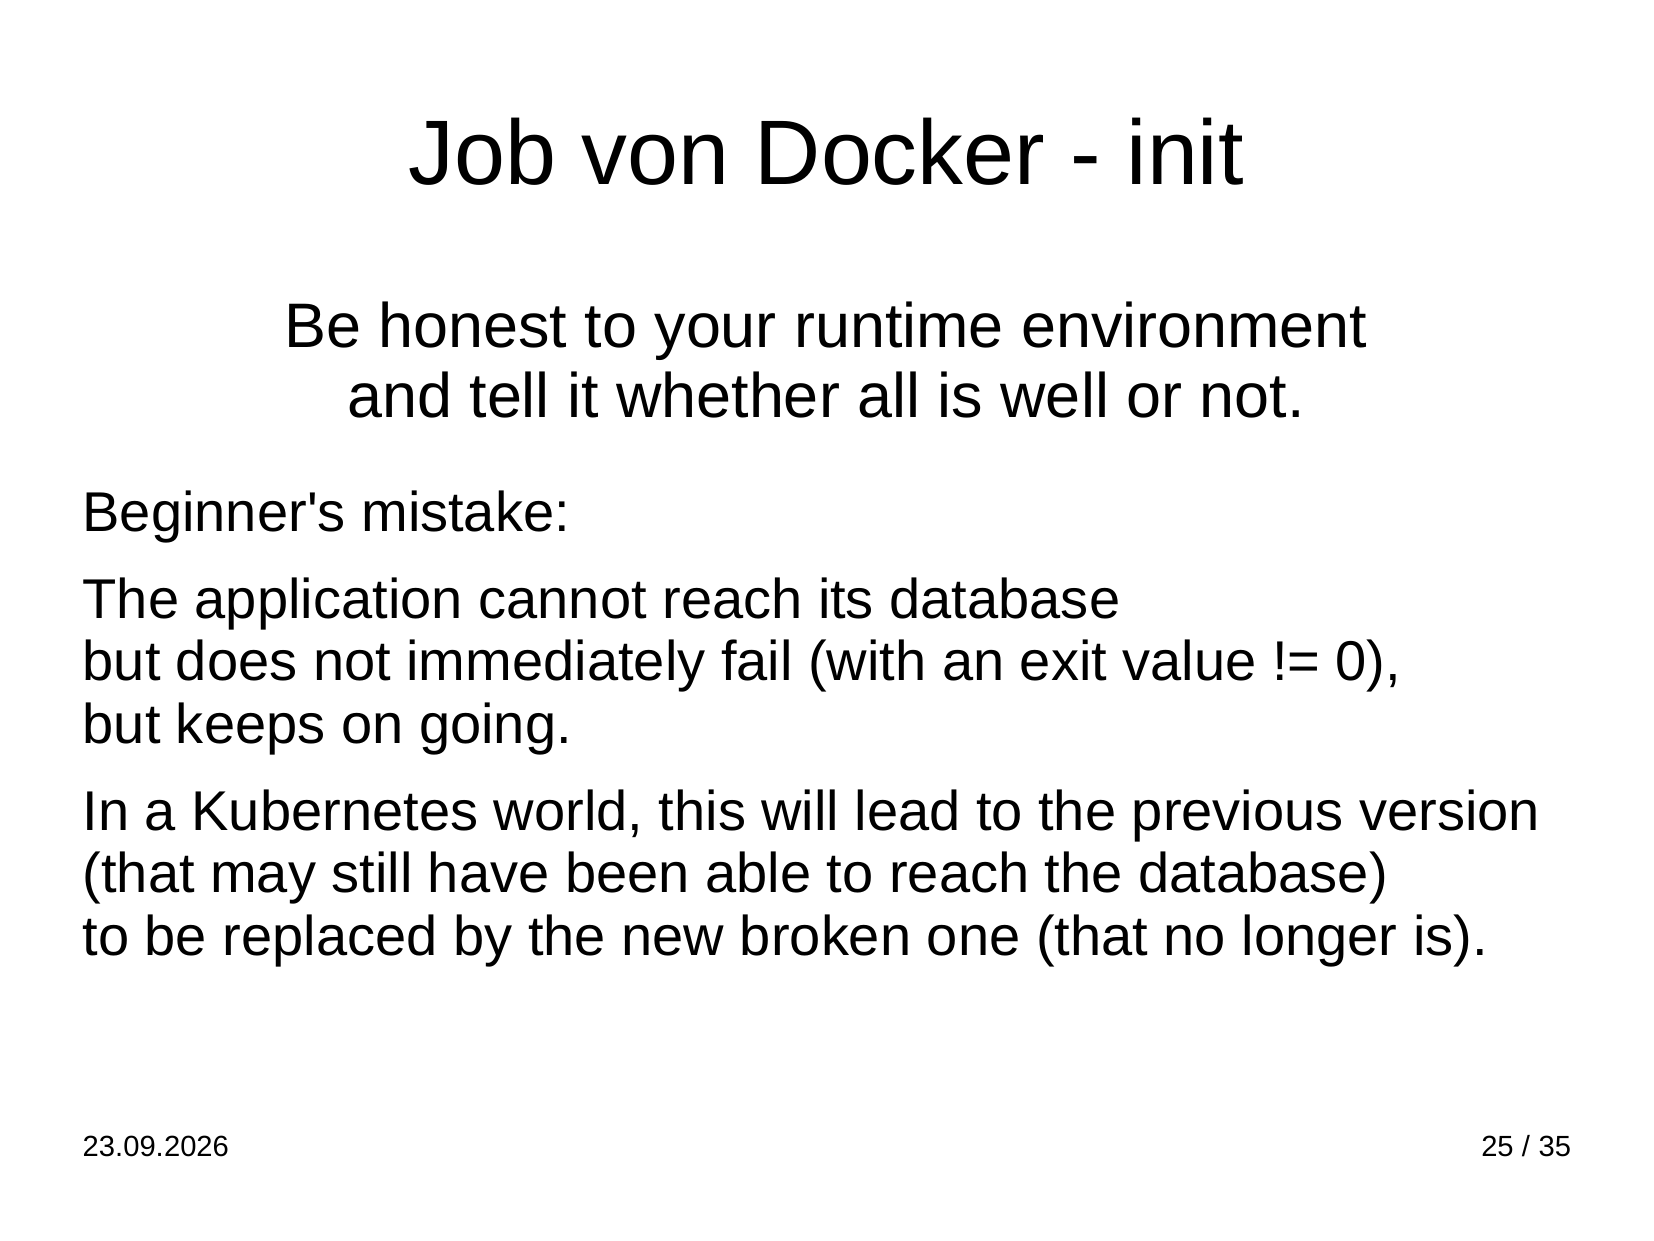

# Job von Docker - init
Be honest to your runtime environment
and tell it whether all is well or not.
Beginner's mistake:
The application cannot reach its database
but does not immediately fail (with an exit value != 0),
but keeps on going.
In a Kubernetes world, this will lead to the previous version
(that may still have been able to reach the database)
to be replaced by the new broken one (that no longer is).